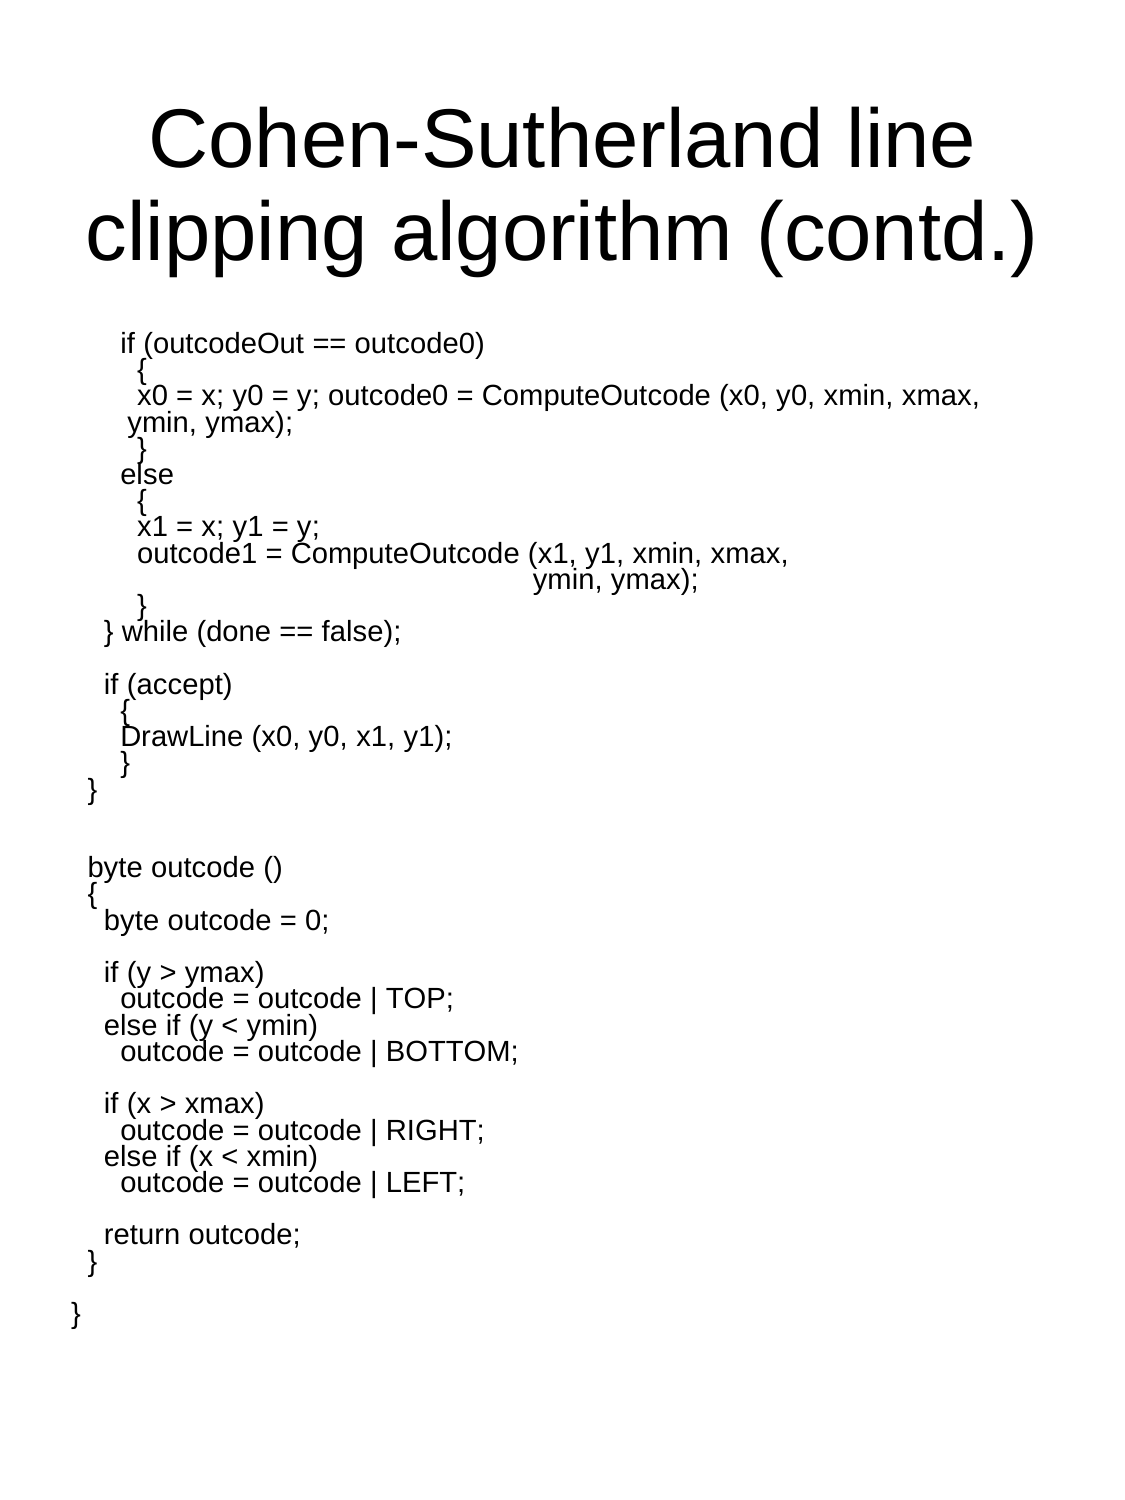

# Cohen-Sutherland line clipping algorithm (contd.)
 if (outcodeOut == outcode0)
 {
 x0 = x; y0 = y; outcode0 = ComputeOutcode (x0, y0, xmin, xmax, ymin, ymax);
 }
 else
 {
 x1 = x; y1 = y;
 outcode1 = ComputeOutcode (x1, y1, xmin, xmax,
 ymin, ymax);
 }
 } while (done == false);
 if (accept)
 {
 DrawLine (x0, y0, x1, y1);
 }
 }
 byte outcode ()
 {
 byte outcode = 0;
 if (y > ymax)
 outcode = outcode | TOP;
 else if (y < ymin)
 outcode = outcode | BOTTOM;
 if (x > xmax)
 outcode = outcode | RIGHT;
 else if (x < xmin)
 outcode = outcode | LEFT;
 return outcode;
 }
}